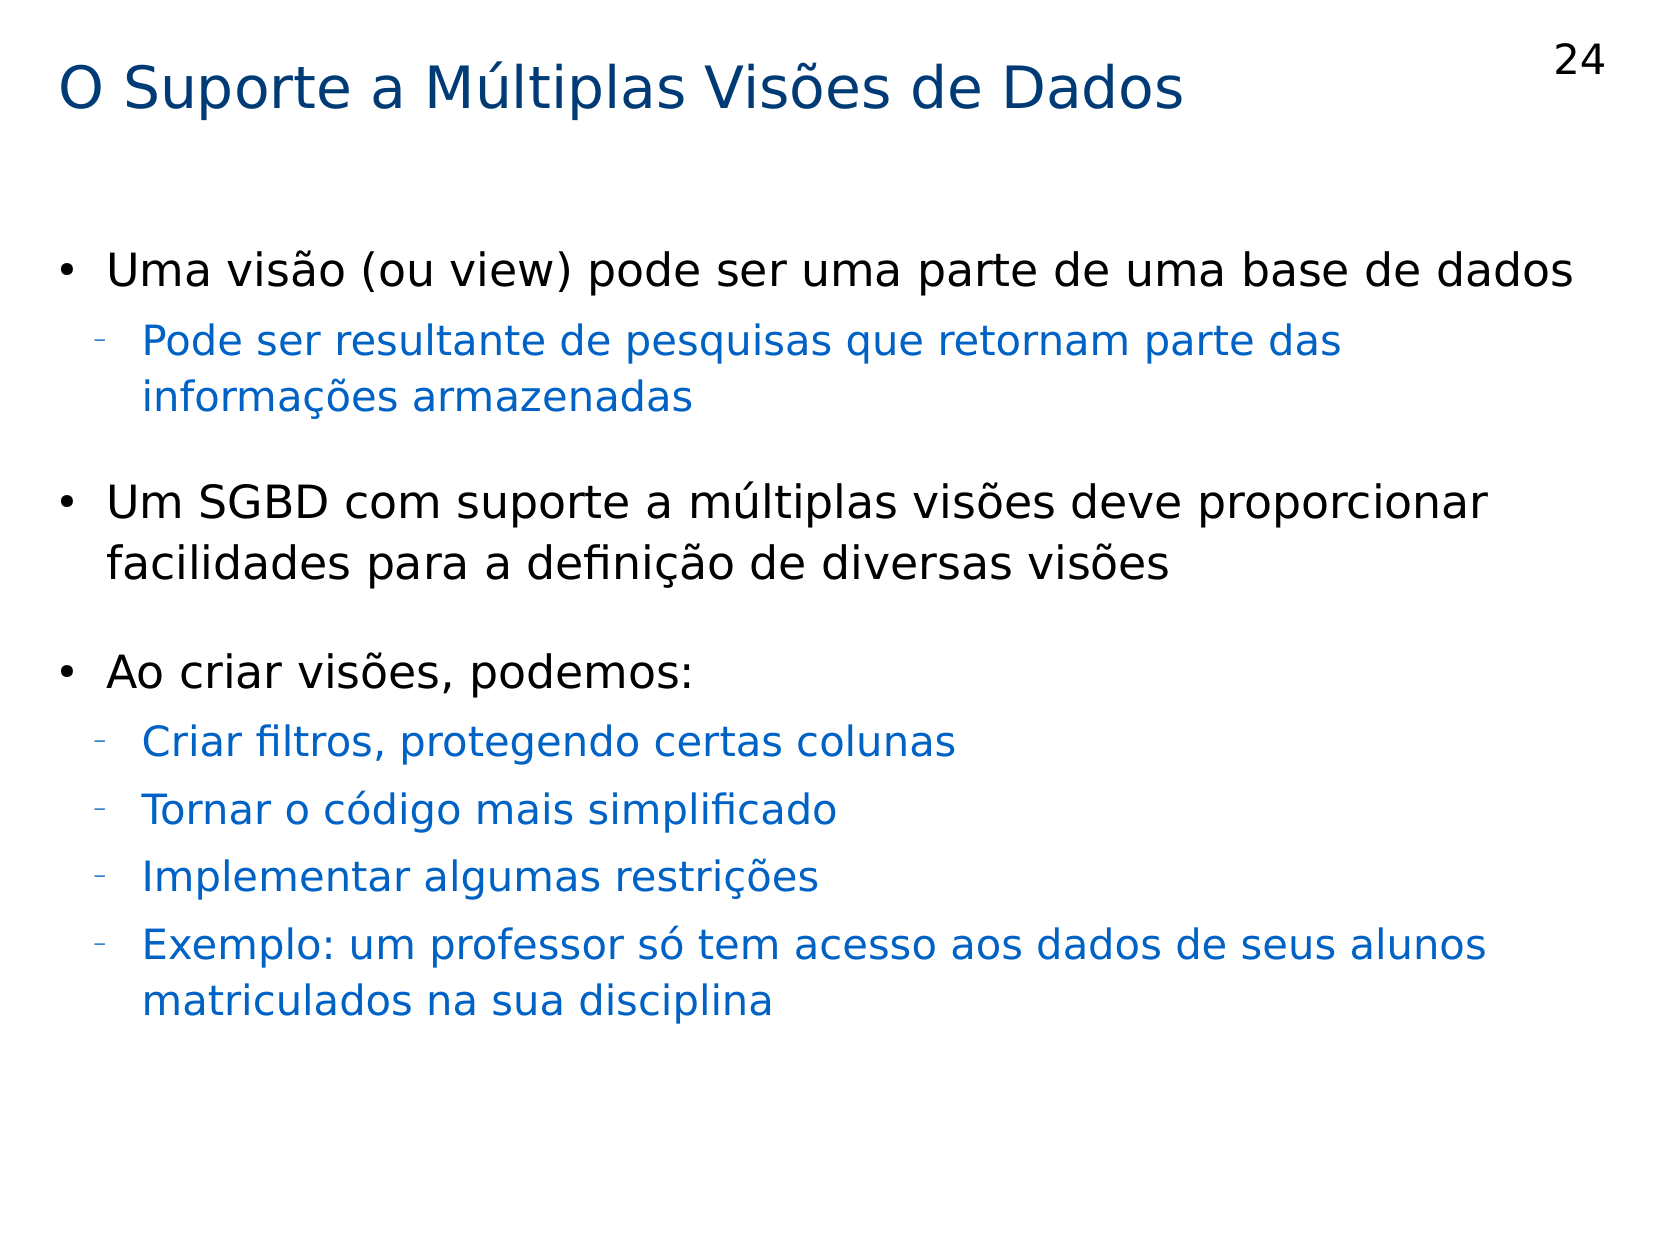

# O Suporte a Múltiplas Visões de Dados
24
Uma visão (ou view) pode ser uma parte de uma base de dados
Pode ser resultante de pesquisas que retornam parte das informações armazenadas
Um SGBD com suporte a múltiplas visões deve proporcionar facilidades para a definição de diversas visões
Ao criar visões, podemos:
Criar filtros, protegendo certas colunas
Tornar o código mais simplificado
Implementar algumas restrições
Exemplo: um professor só tem acesso aos dados de seus alunos matriculados na sua disciplina